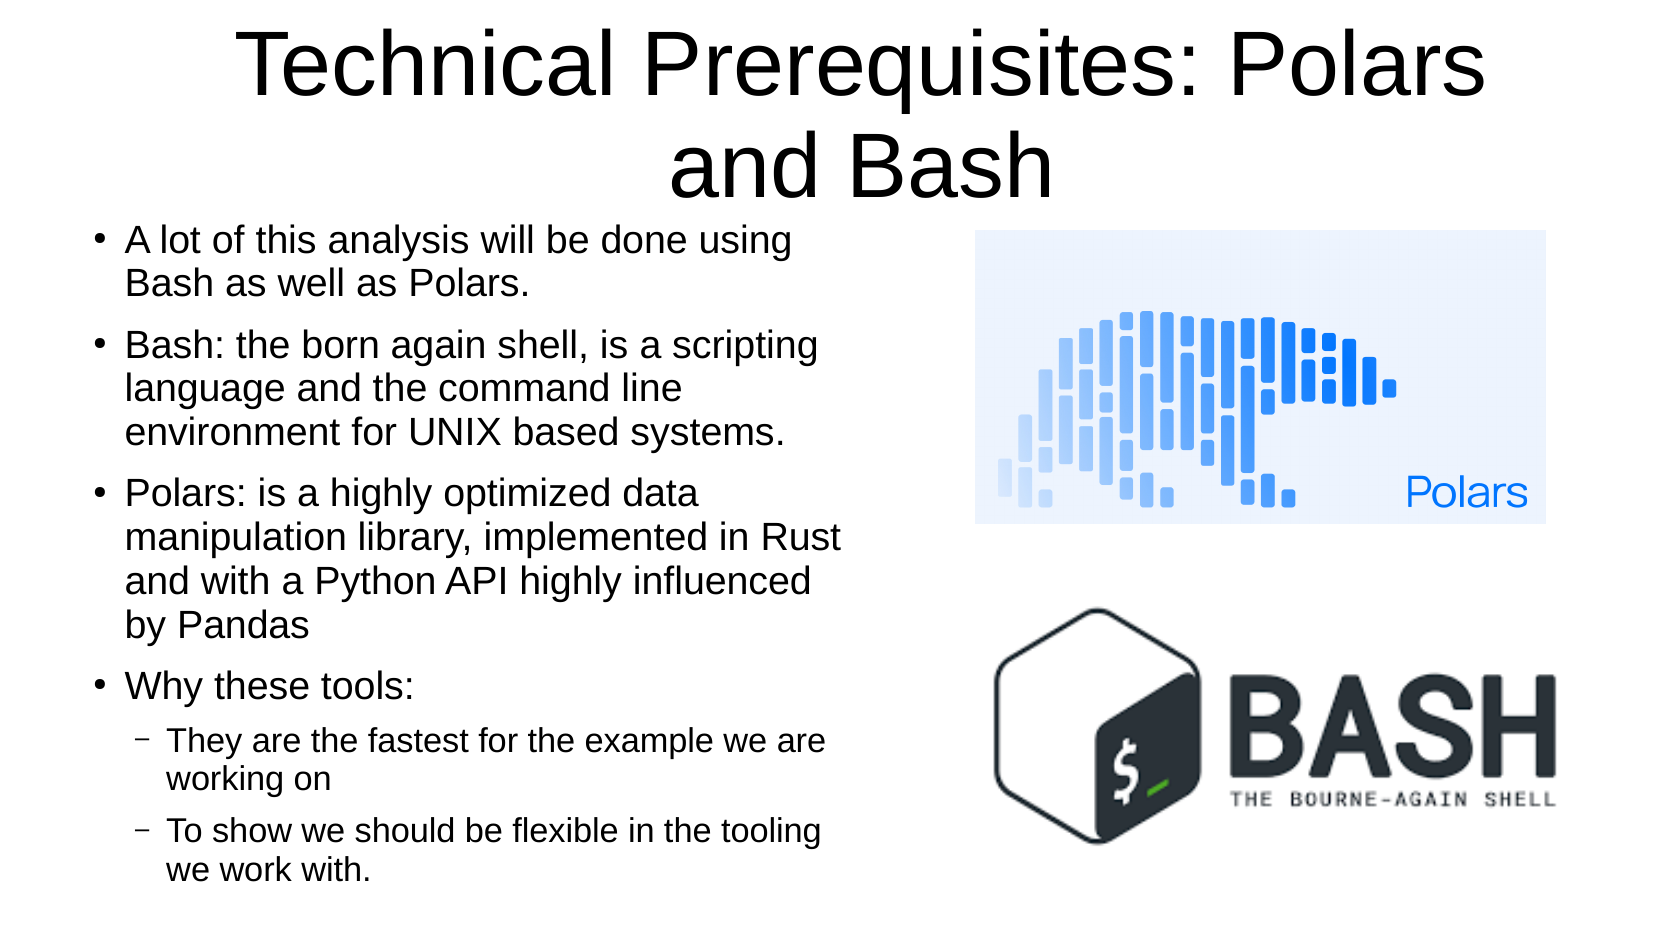

# Technical Prerequisites: Polars and Bash
A lot of this analysis will be done using Bash as well as Polars.
Bash: the born again shell, is a scripting language and the command line environment for UNIX based systems.
Polars: is a highly optimized data manipulation library, implemented in Rust and with a Python API highly influenced by Pandas
Why these tools:
They are the fastest for the example we are working on
To show we should be flexible in the tooling we work with.